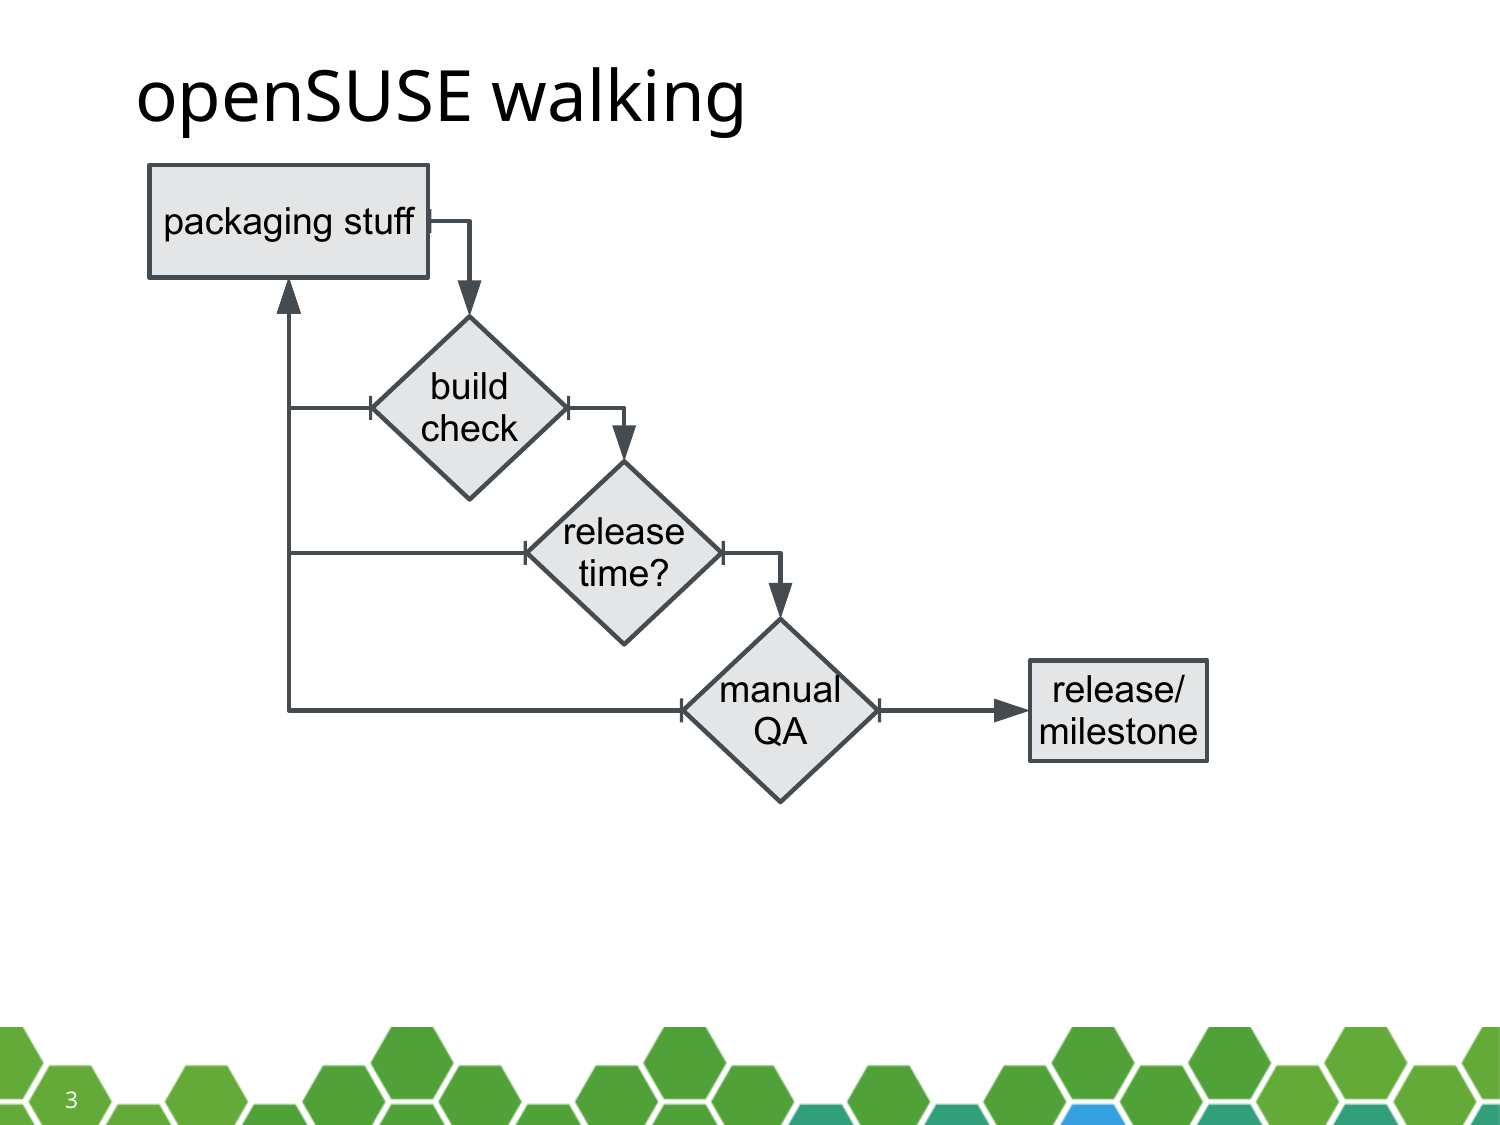

# openSUSE walking
packaging stuff
build
check
release
time?
manual
QA
release/
milestone